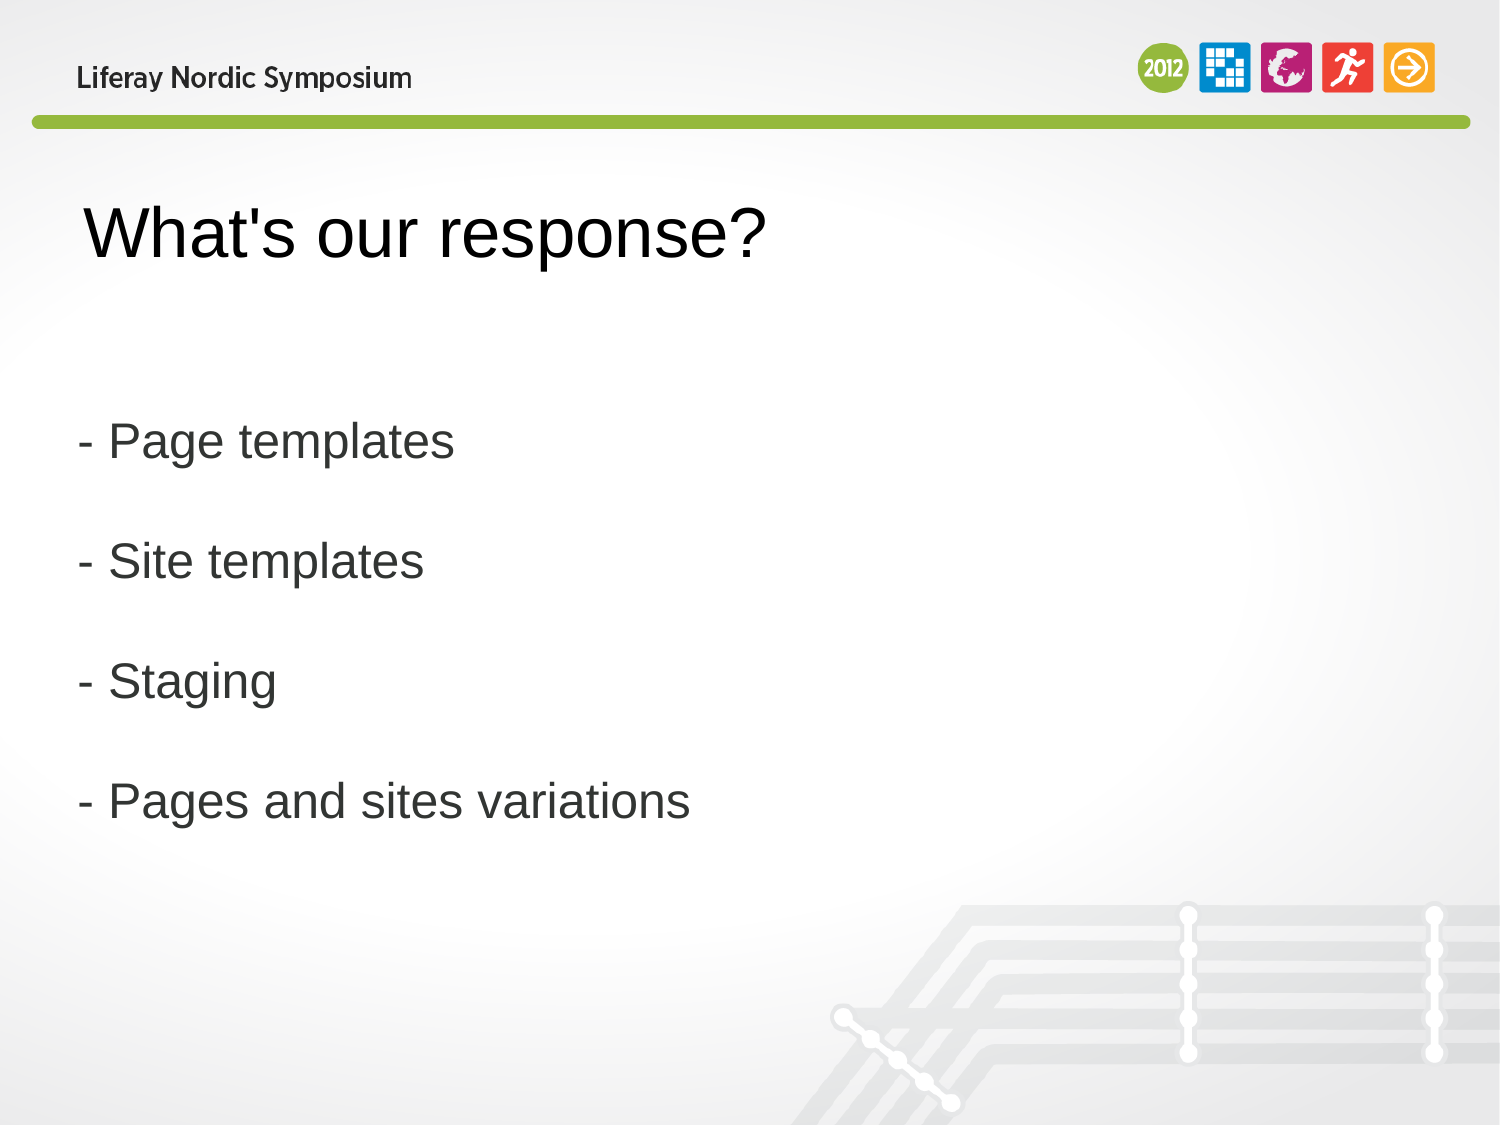

# What's our response?
- Page templates
- Site templates
- Staging
- Pages and sites variations